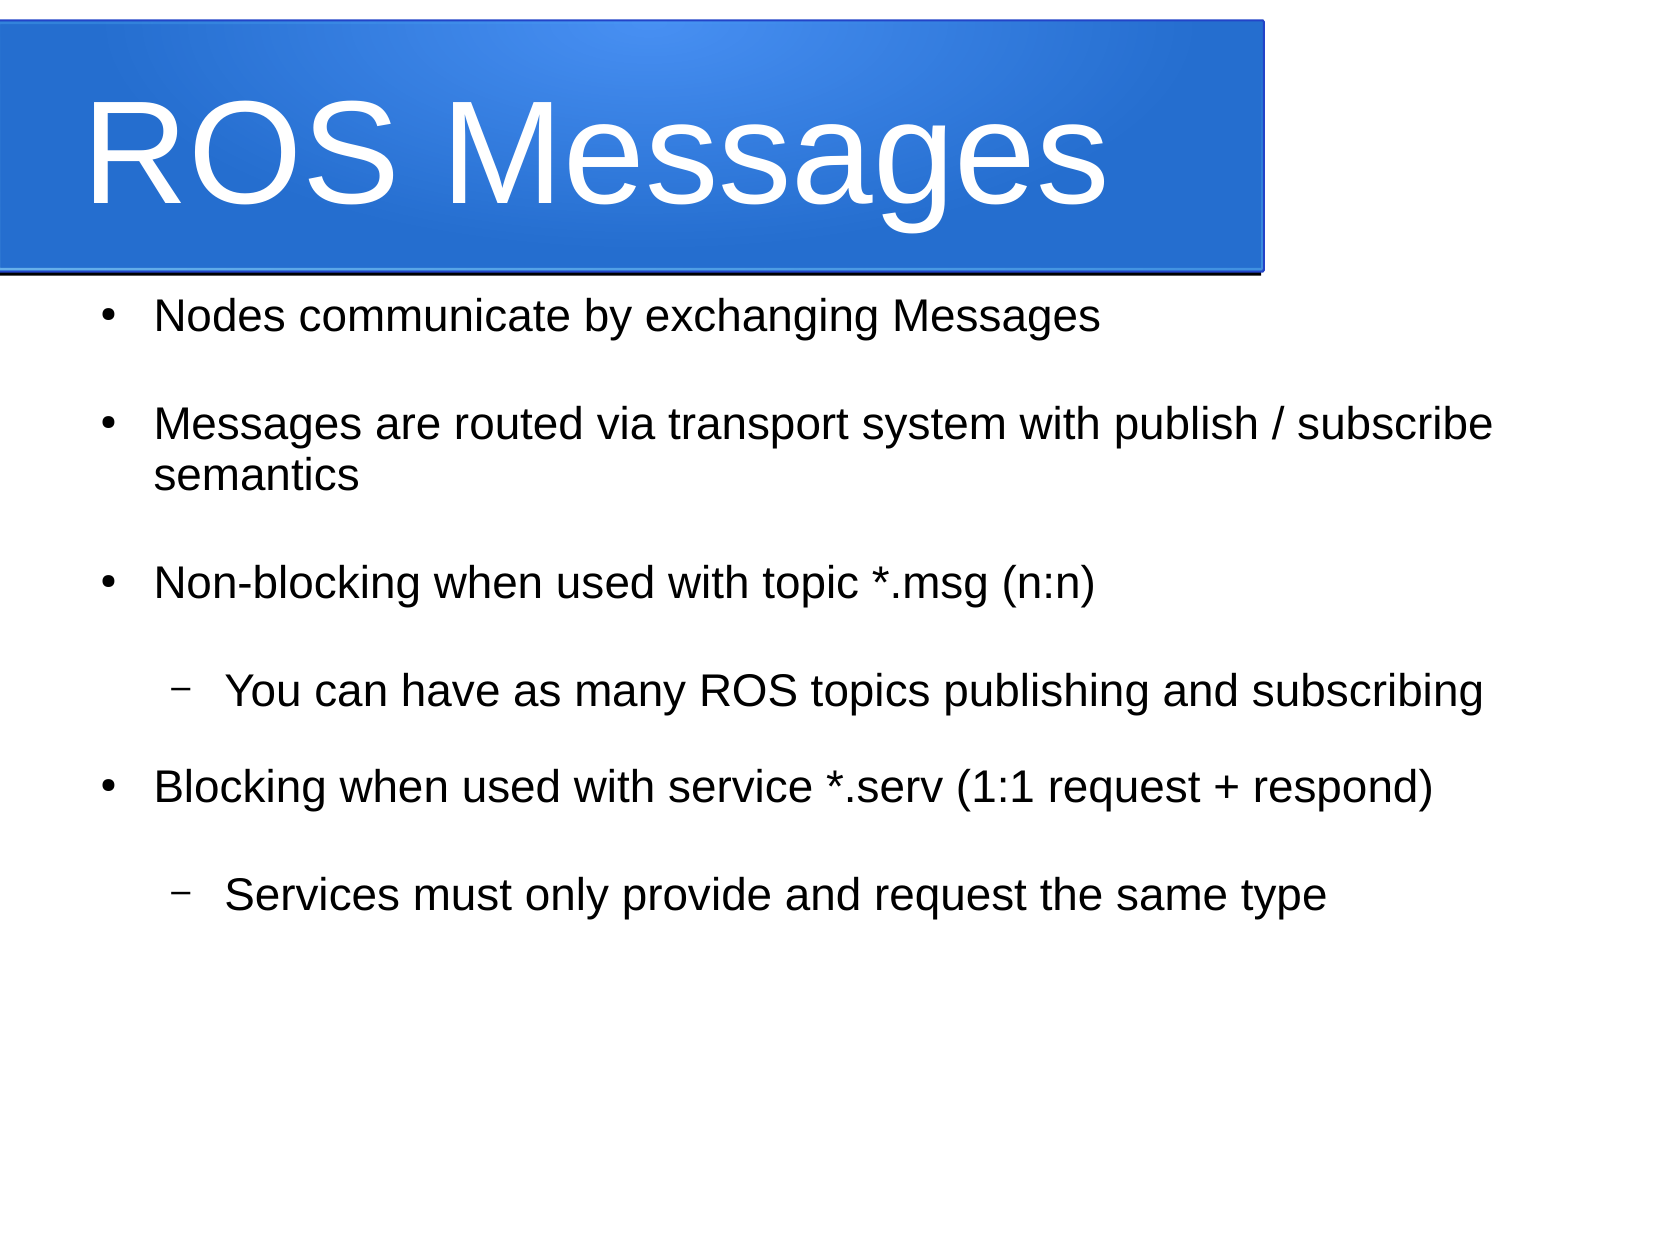

# ROS Messages
Nodes communicate by exchanging Messages
Messages are routed via transport system with publish / subscribe semantics
Non-blocking when used with topic *.msg (n:n)
You can have as many ROS topics publishing and subscribing
Blocking when used with service *.serv (1:1 request + respond)
Services must only provide and request the same type